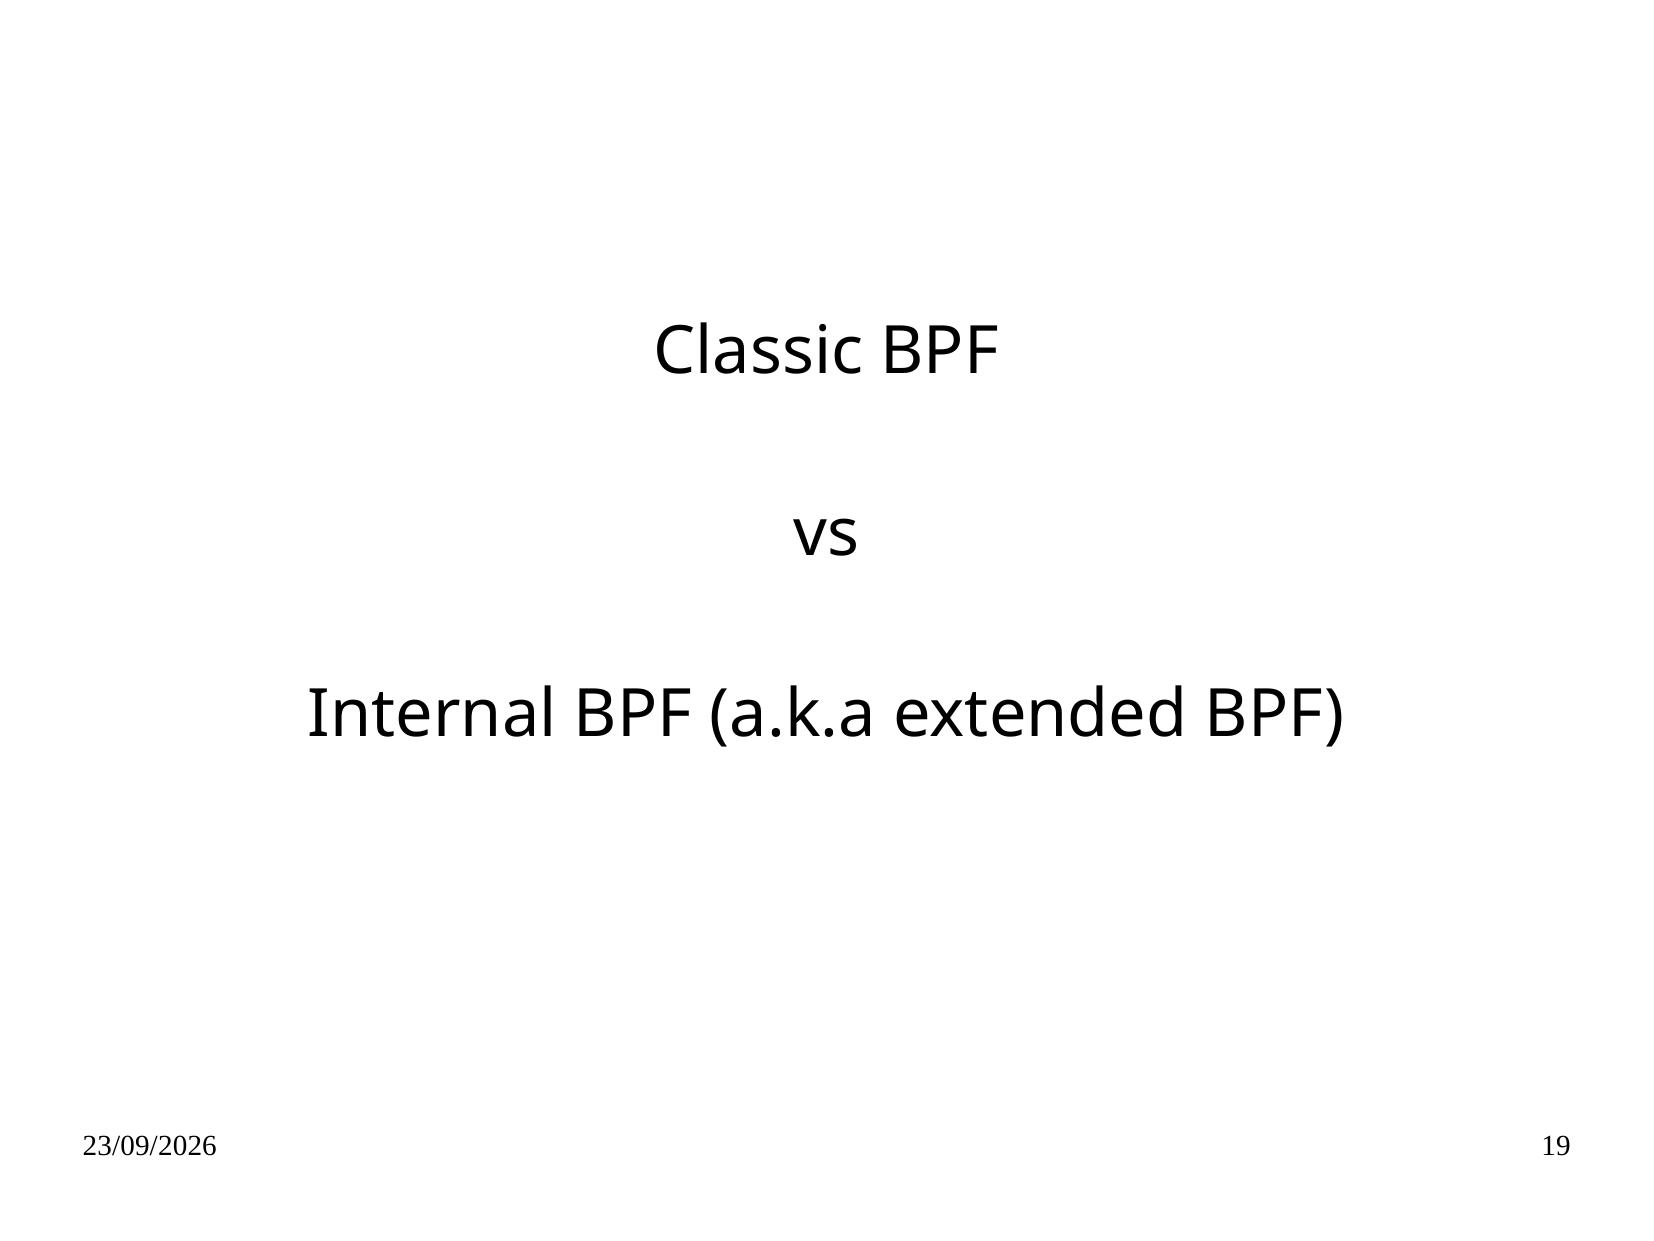

# Classic BPF
vs
Internal BPF (a.k.a extended BPF)
19